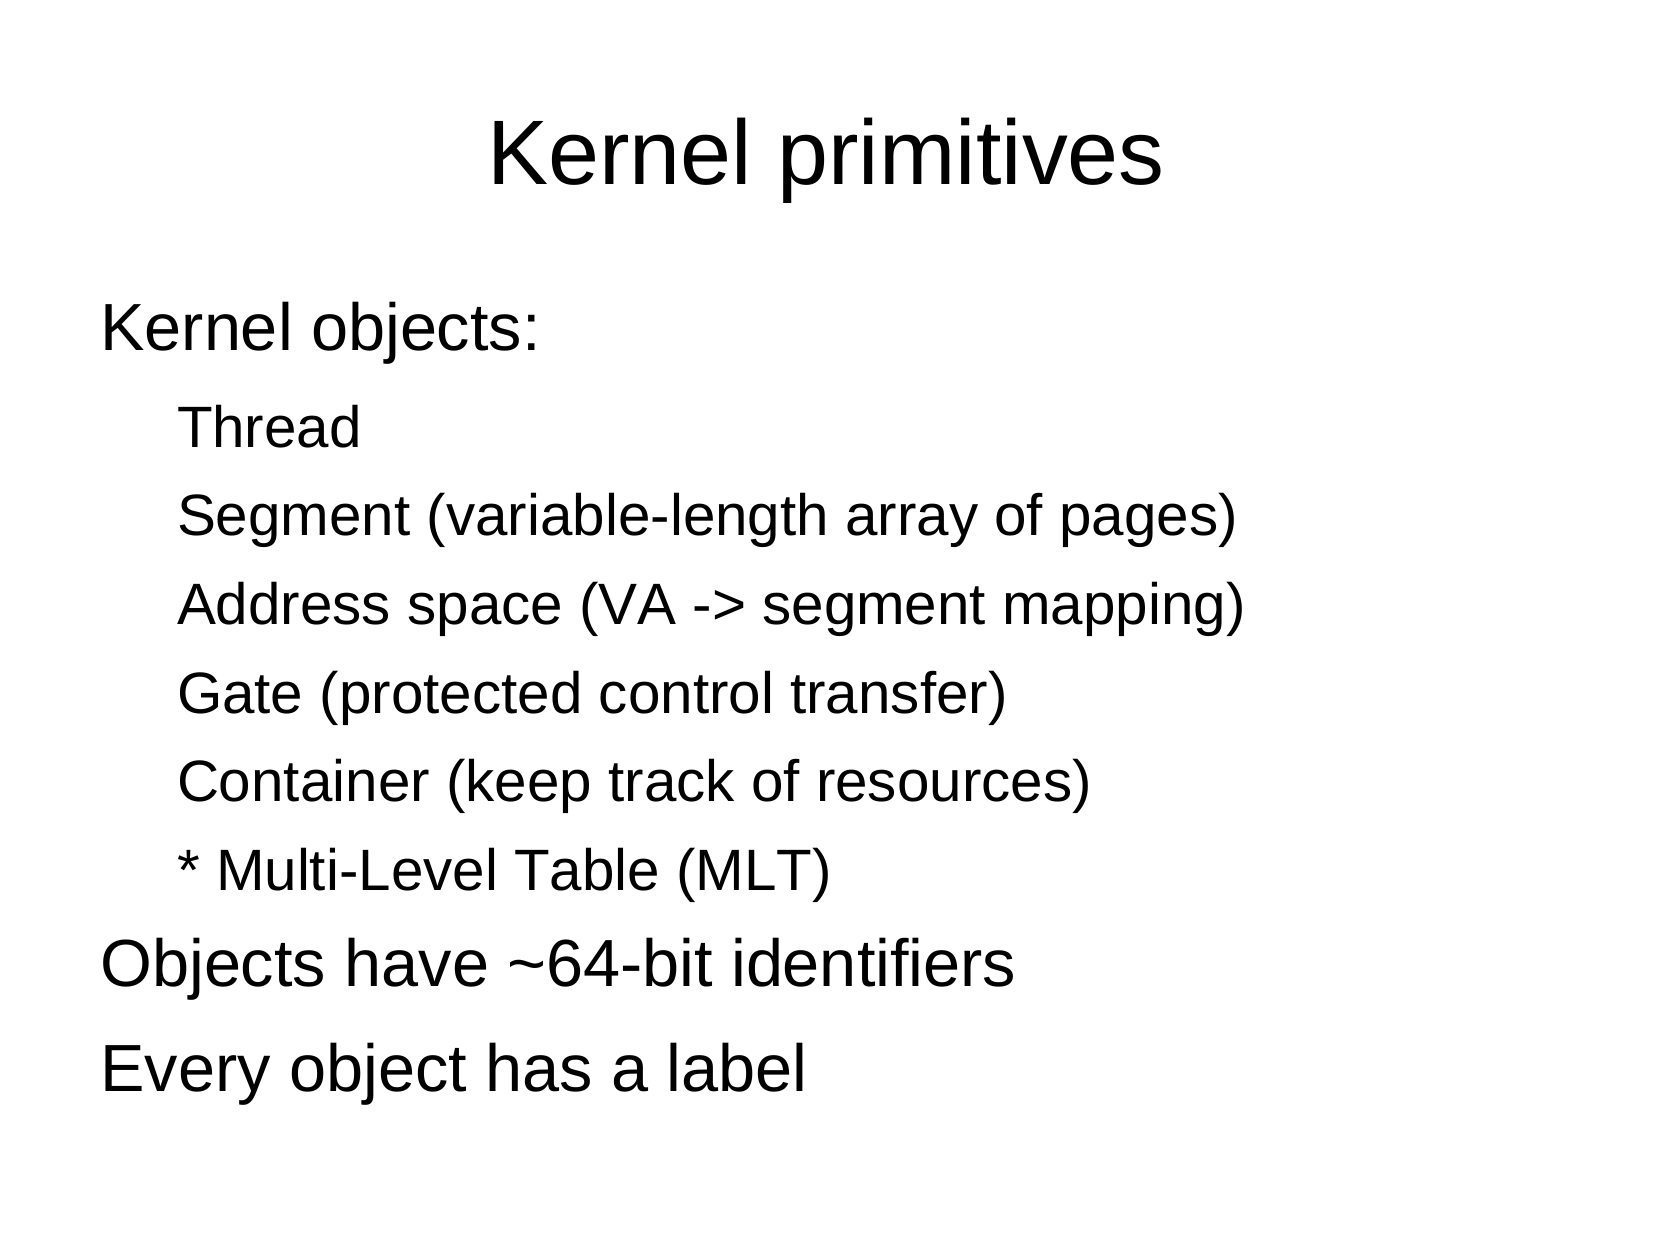

# Kernel primitives
Kernel objects:
Thread
Segment (variable-length array of pages)
Address space (VA -> segment mapping)
Gate (protected control transfer)
Container (keep track of resources)
* Multi-Level Table (MLT)
Objects have ~64-bit identifiers
Every object has a label